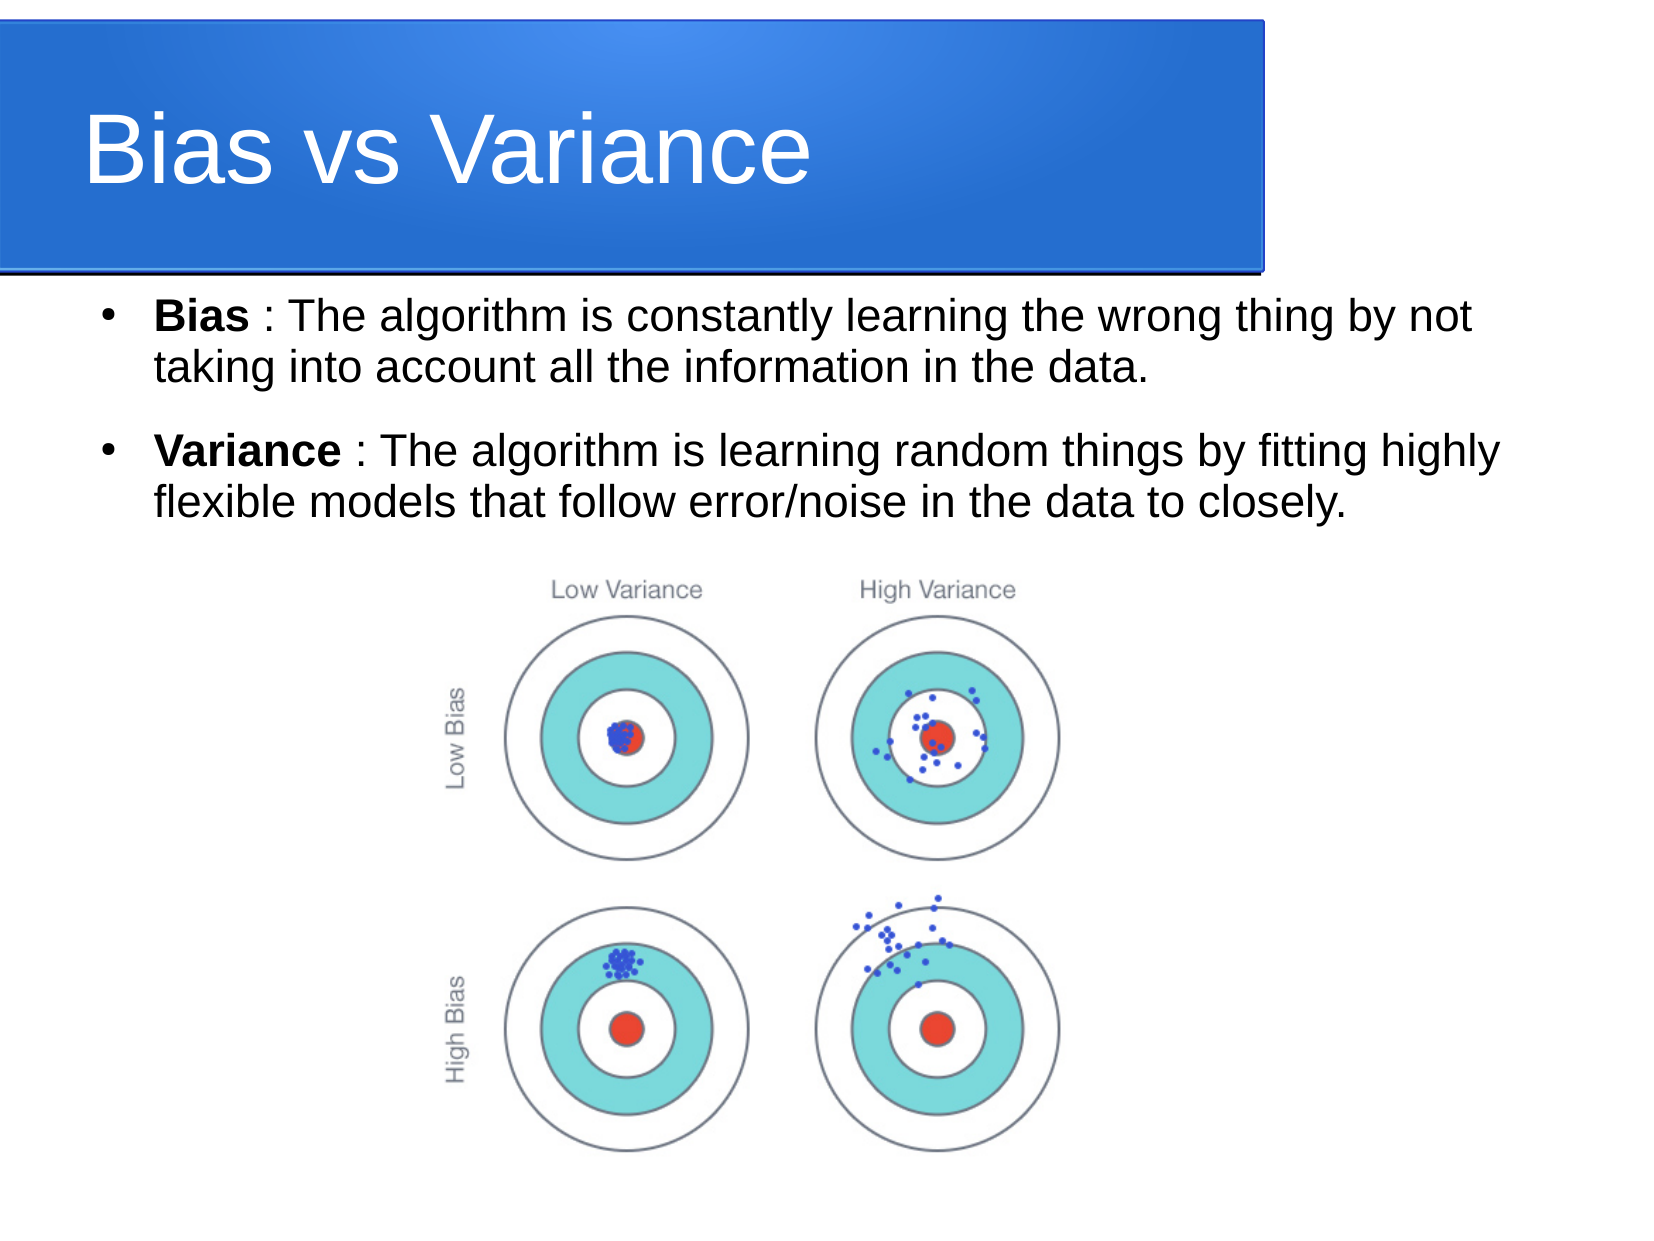

# Bias vs Variance
Bias : The algorithm is constantly learning the wrong thing by not taking into account all the information in the data.
Variance : The algorithm is learning random things by fitting highly flexible models that follow error/noise in the data to closely.